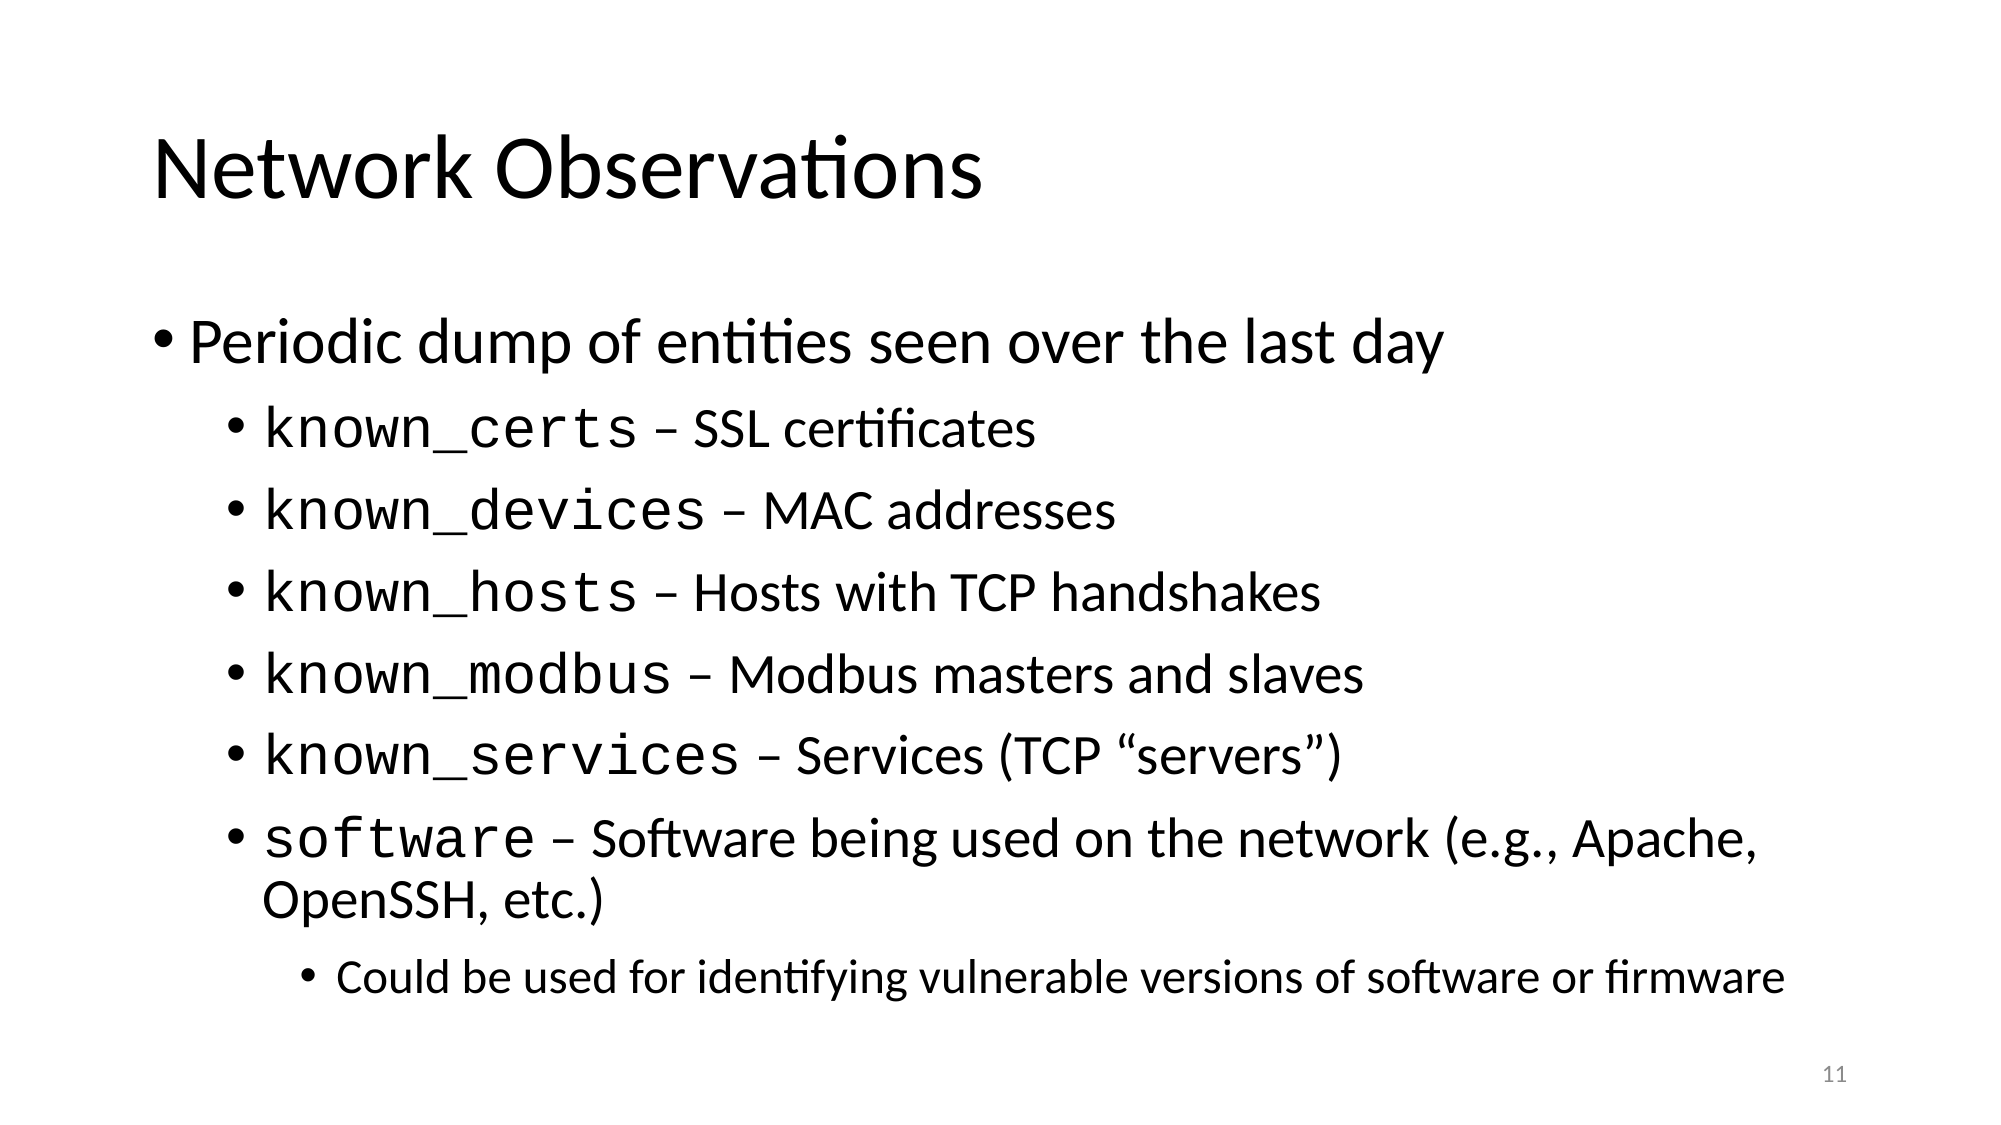

# Network Observations
Periodic dump of entities seen over the last day
known_certs – SSL certificates
known_devices – MAC addresses
known_hosts – Hosts with TCP handshakes
known_modbus – Modbus masters and slaves
known_services – Services (TCP “servers”)
software – Software being used on the network (e.g., Apache, OpenSSH, etc.)
Could be used for identifying vulnerable versions of software or firmware
11